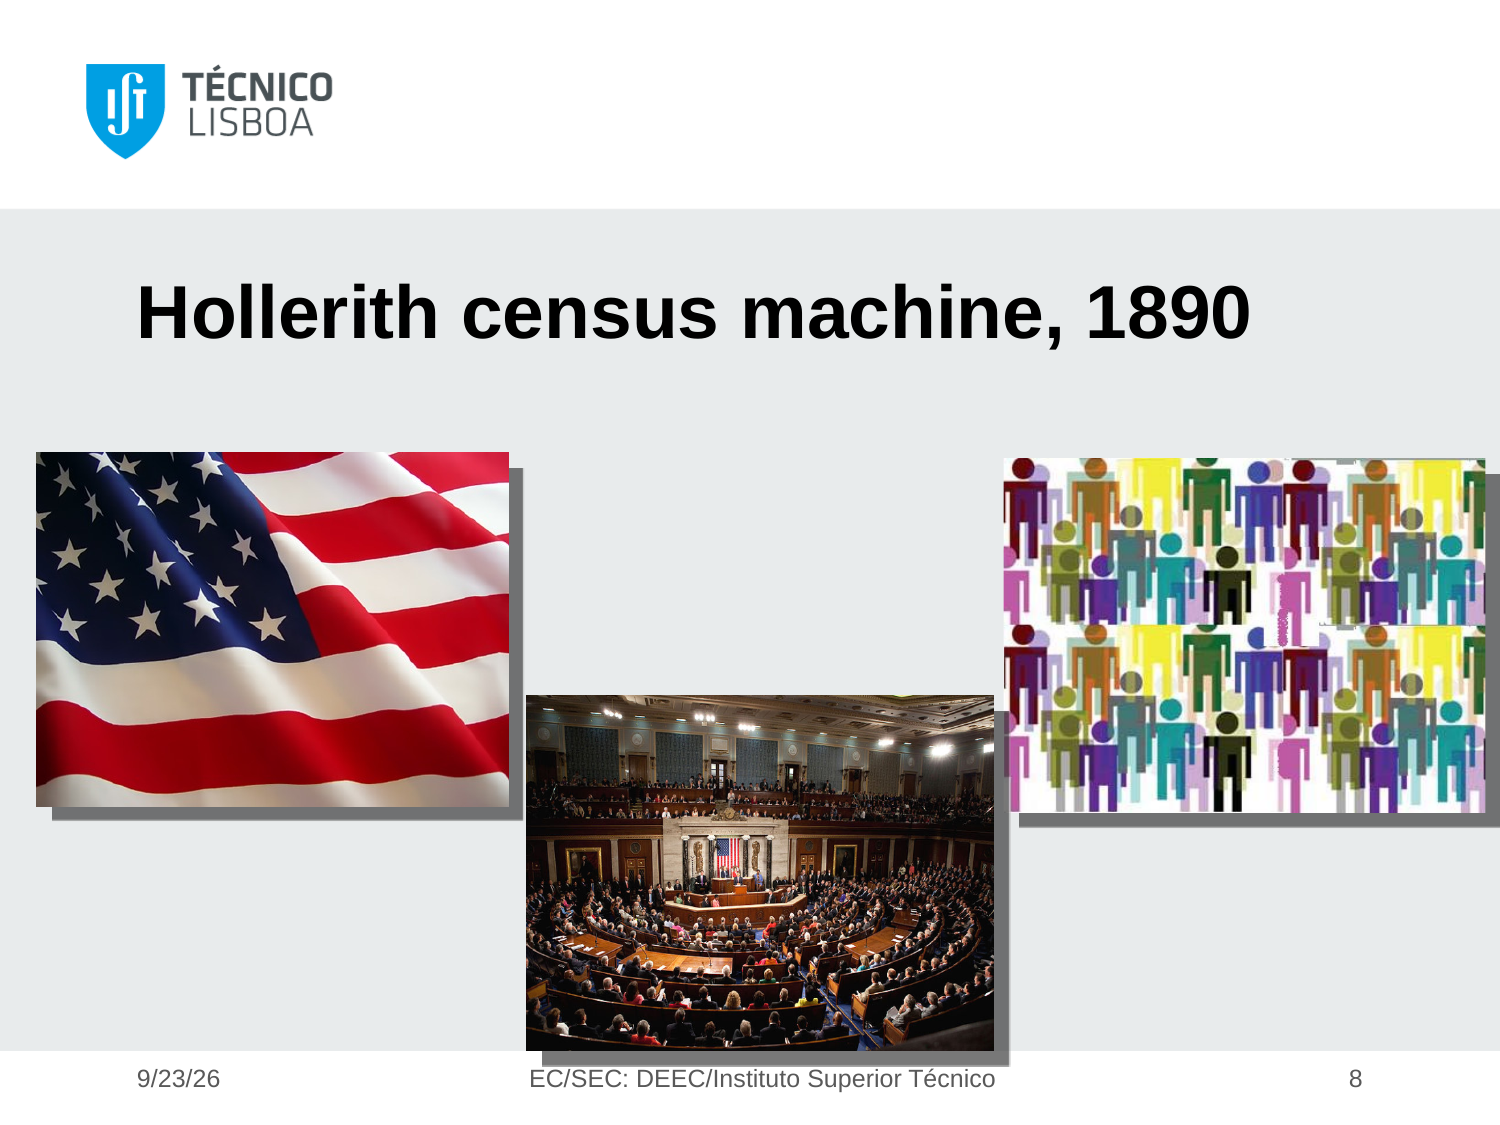

# Hollerith census machine, 1890
EC/SEC: DEEC/Instituto Superior Técnico